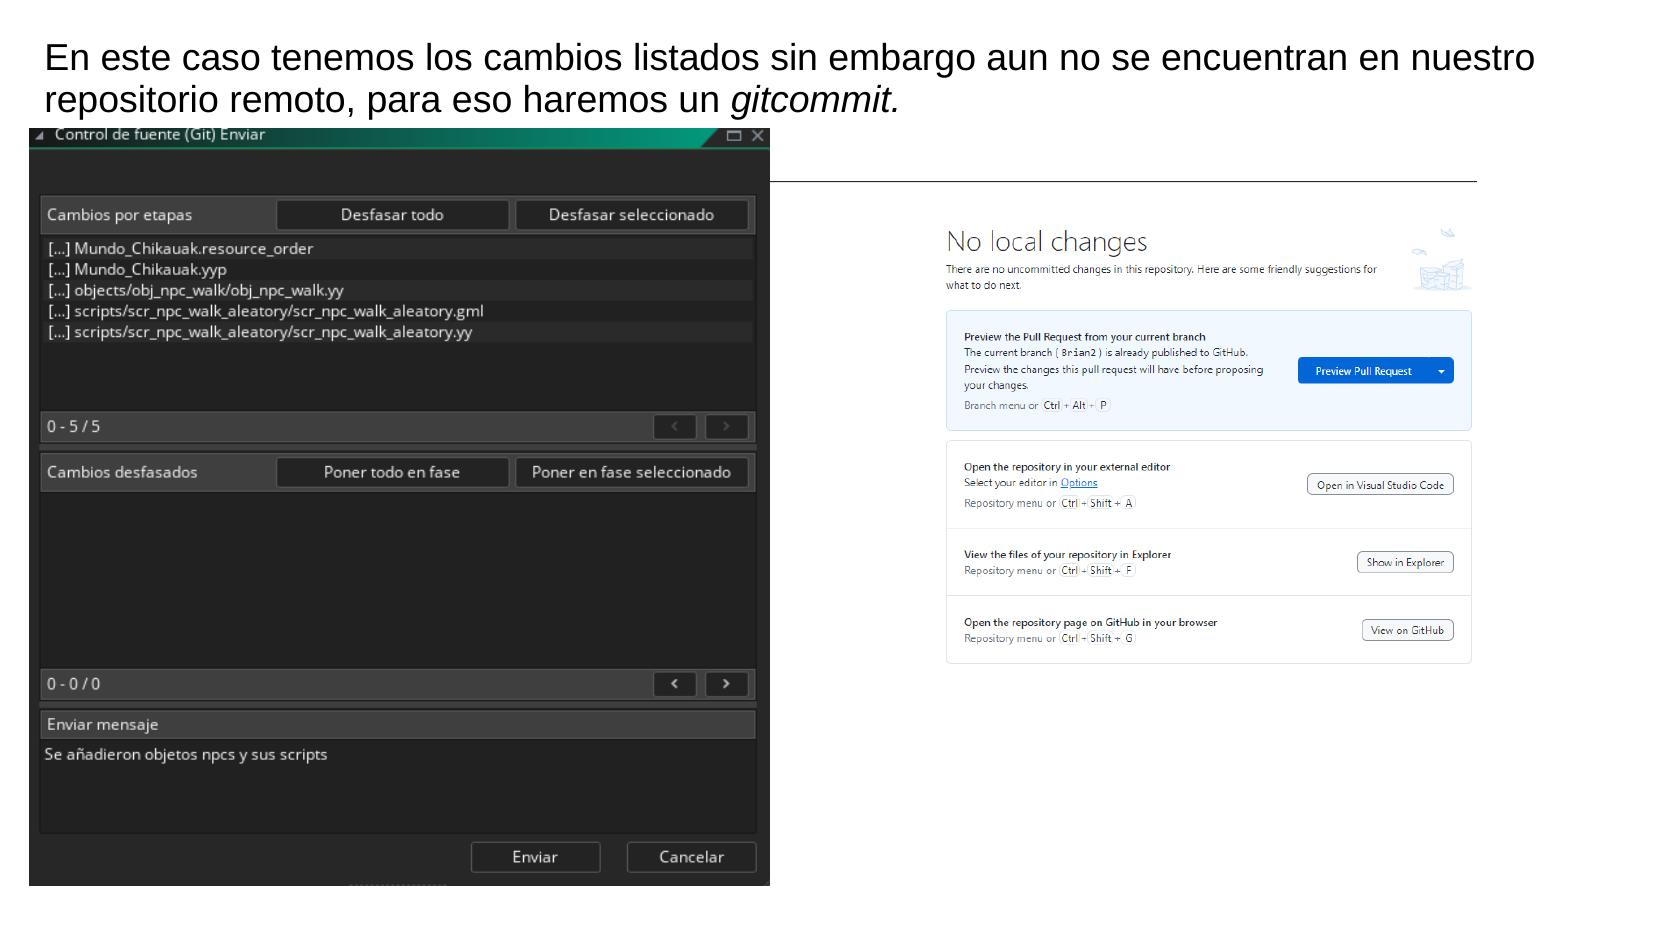

En este caso tenemos los cambios listados sin embargo aun no se encuentran en nuestro repositorio remoto, para eso haremos un gitcommit.